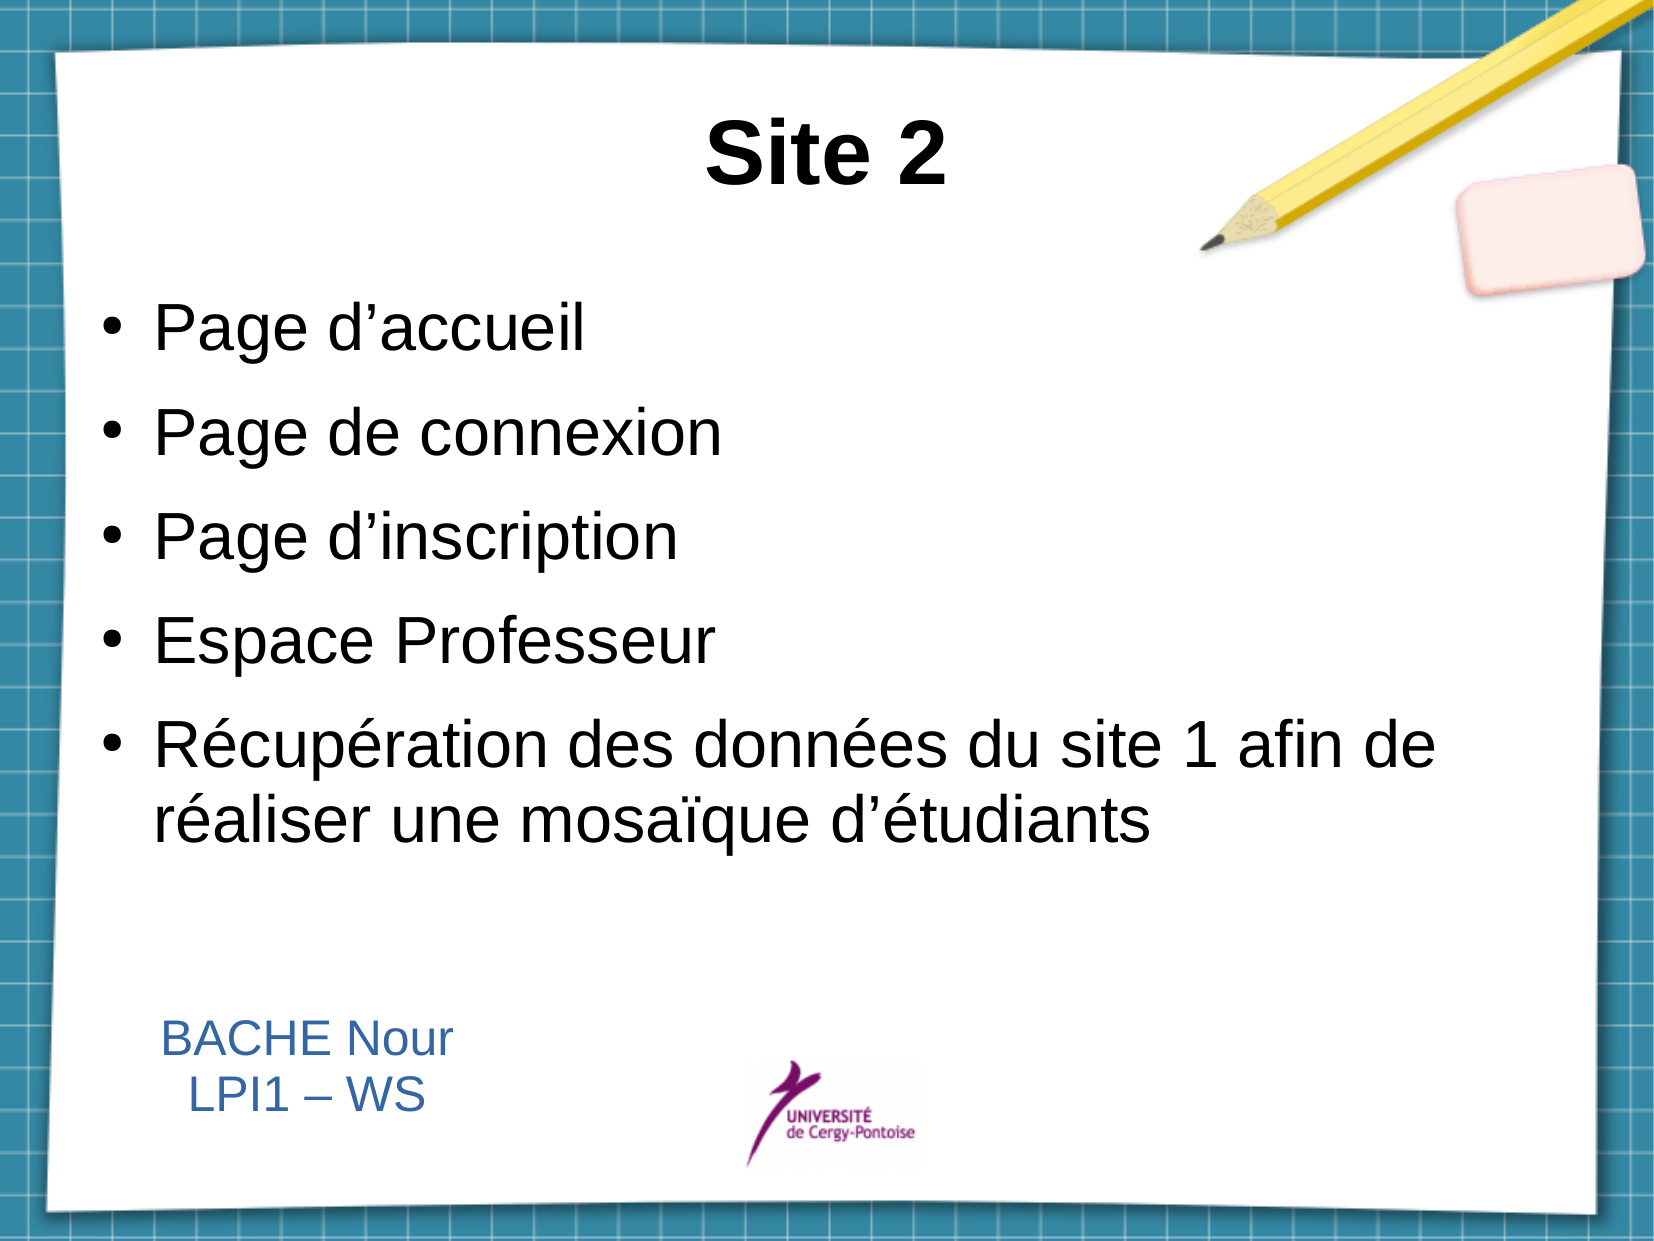

# Site 2
Page d’accueil
Page de connexion
Page d’inscription
Espace Professeur
Récupération des données du site 1 afin de réaliser une mosaïque d’étudiants
BACHE Nour
LPI1 – WS